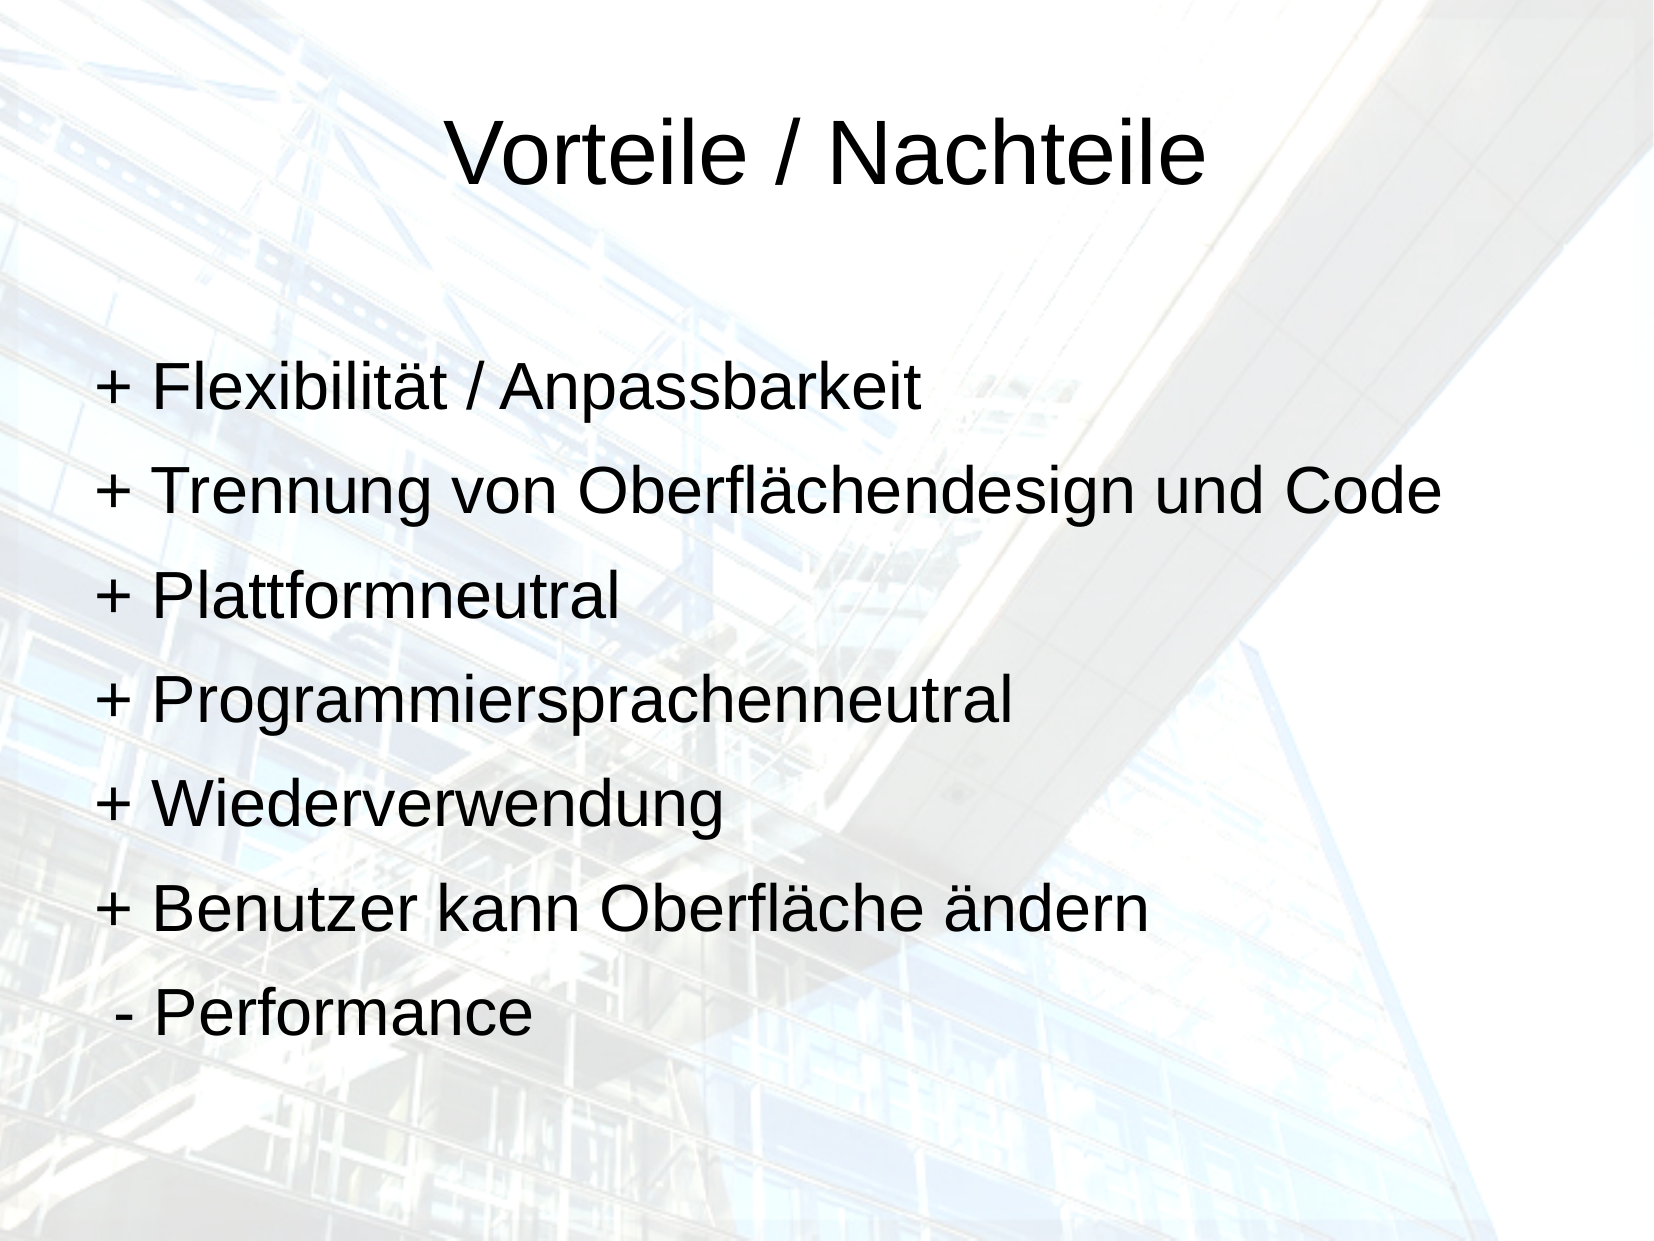

# Vorteile / Nachteile
+ Flexibilität / Anpassbarkeit
+ Trennung von Oberflächendesign und Code
+ Plattformneutral
+ Programmiersprachenneutral
+ Wiederverwendung
+ Benutzer kann Oberfläche ändern
 - Performance